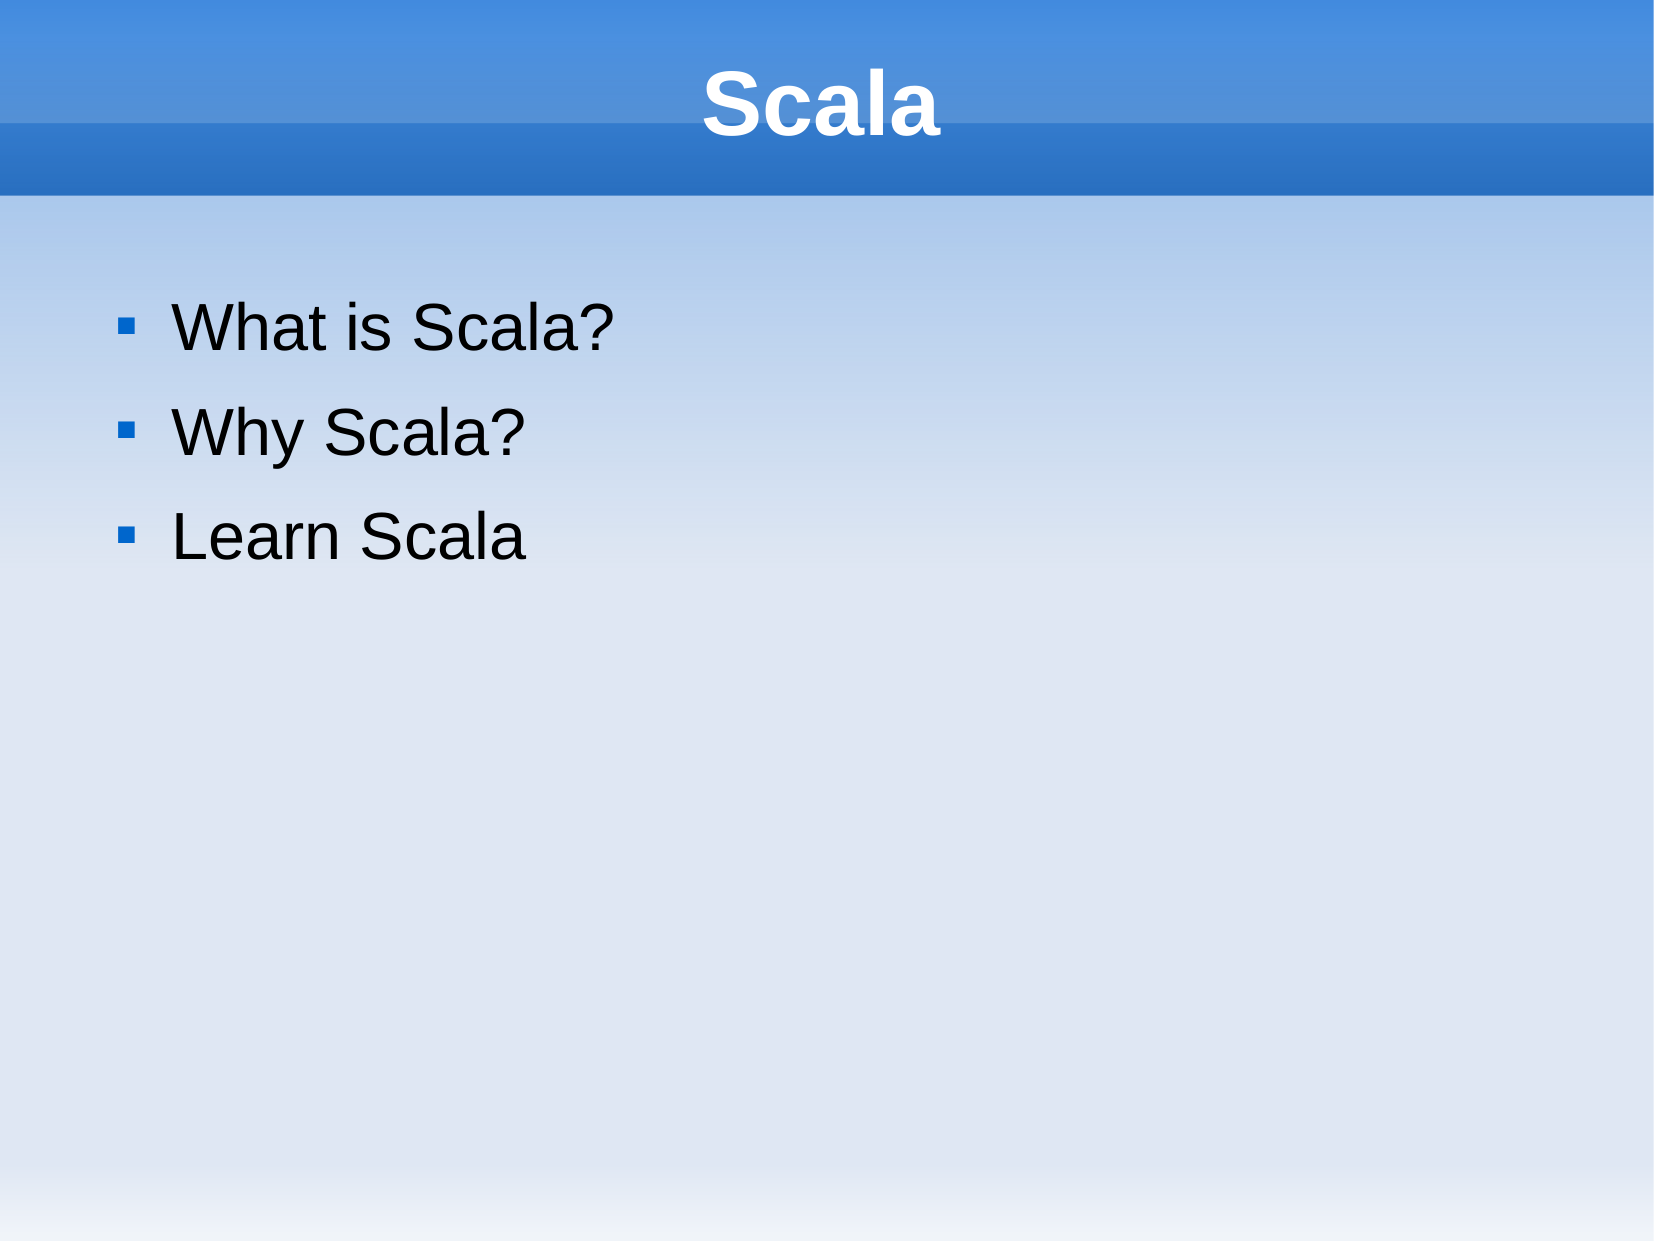

# Scala
What is Scala?
Why Scala?
Learn Scala